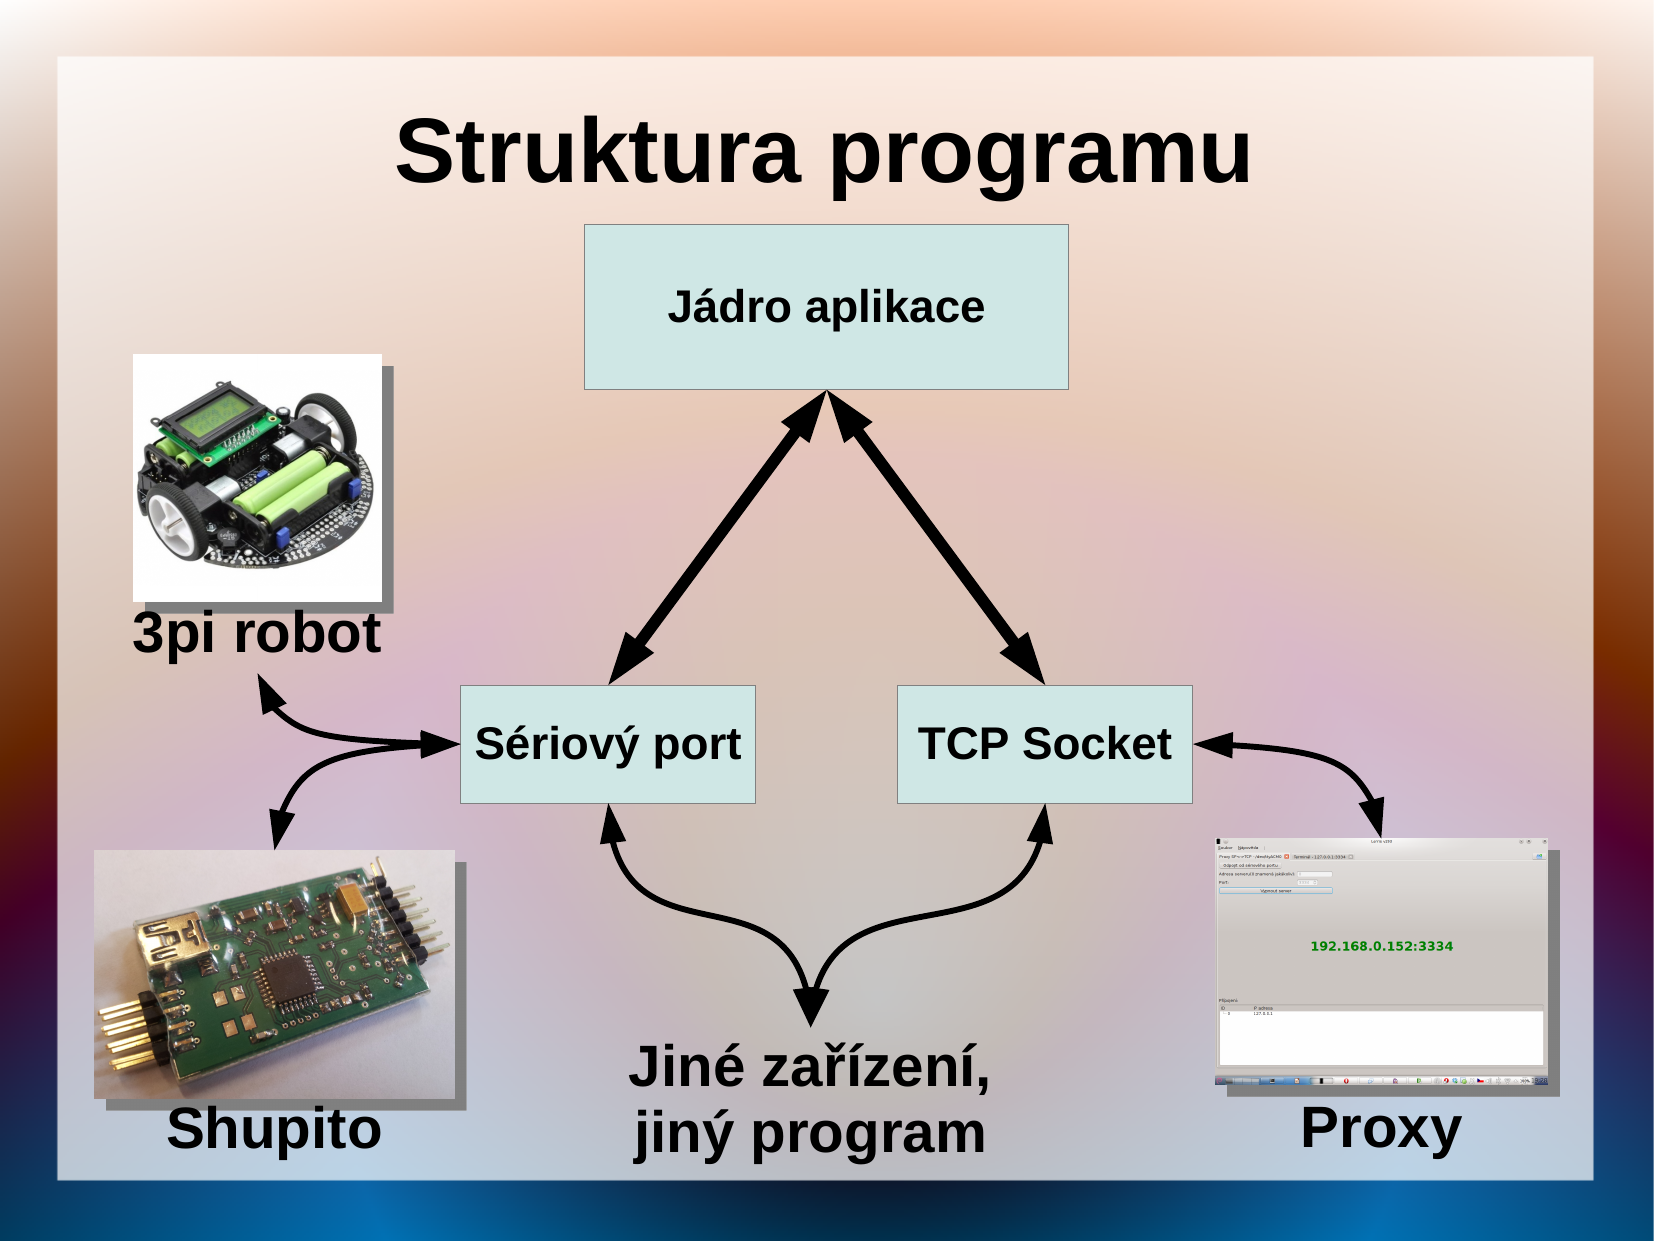

# Struktura programu
Jádro aplikace
3pi robot
Sériový port
TCP Socket
Jiné zařízení,
jiný program
Proxy
Shupito